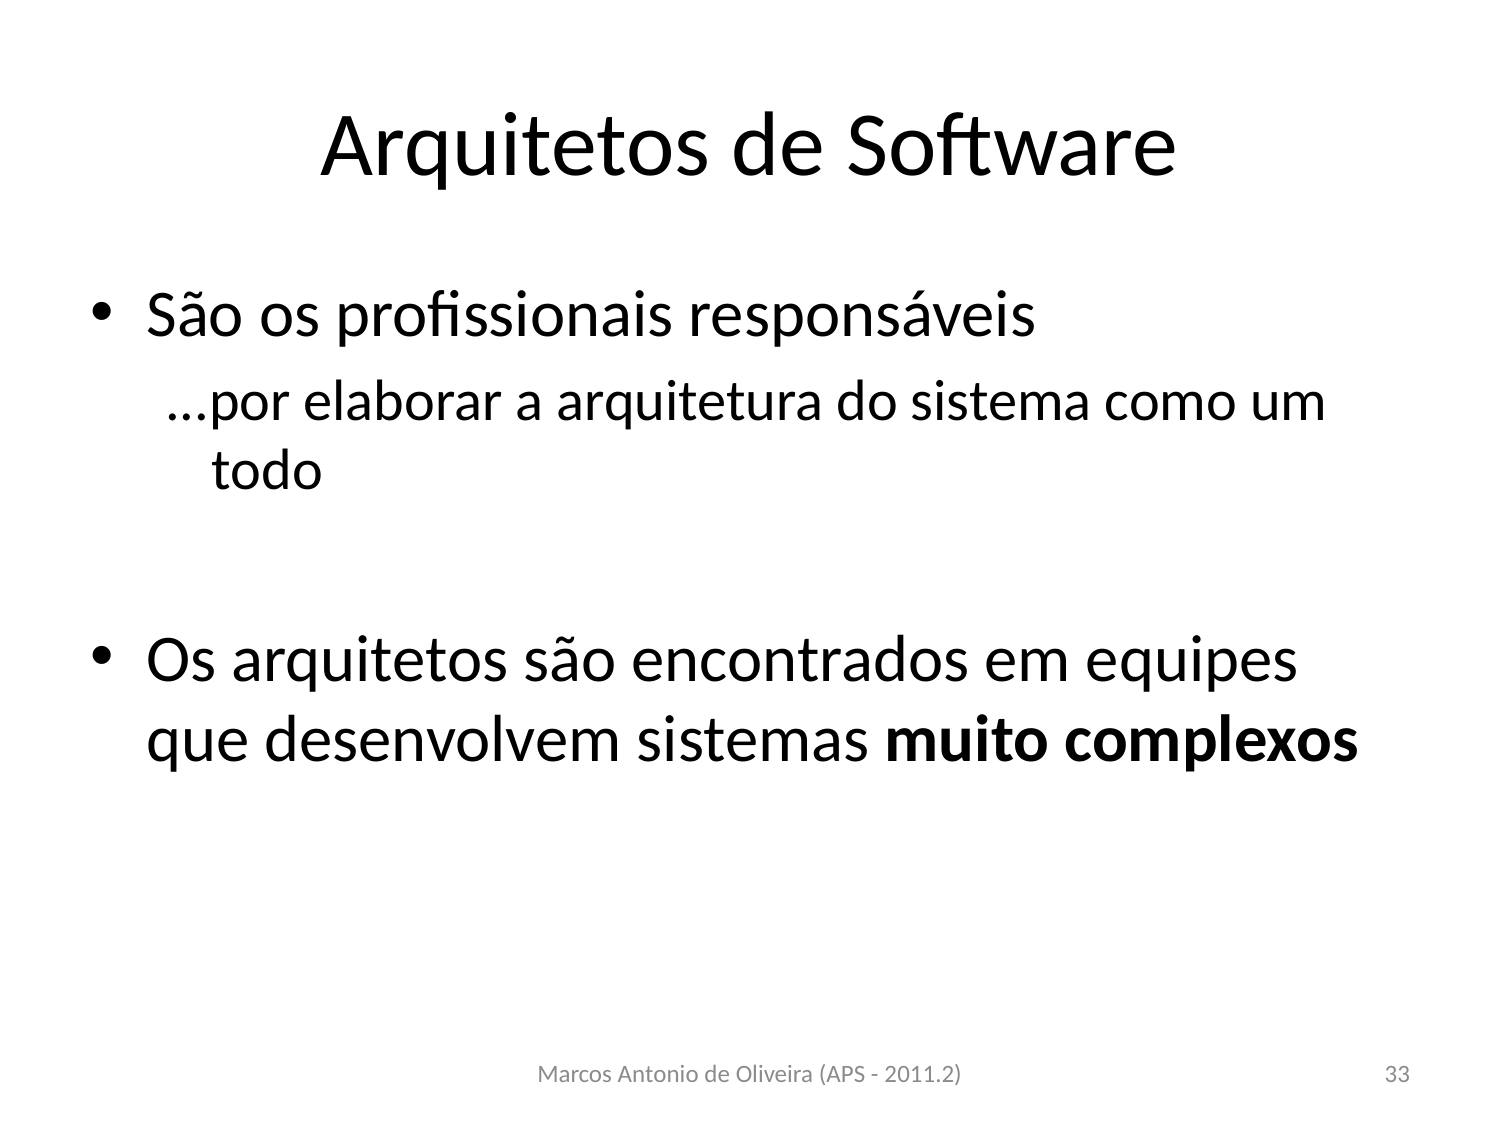

# Arquitetos de Software
São os profissionais responsáveis
...por elaborar a arquitetura do sistema como um todo
Os arquitetos são encontrados em equipes que desenvolvem sistemas muito complexos
Marcos Antonio de Oliveira (APS - 2011.2)